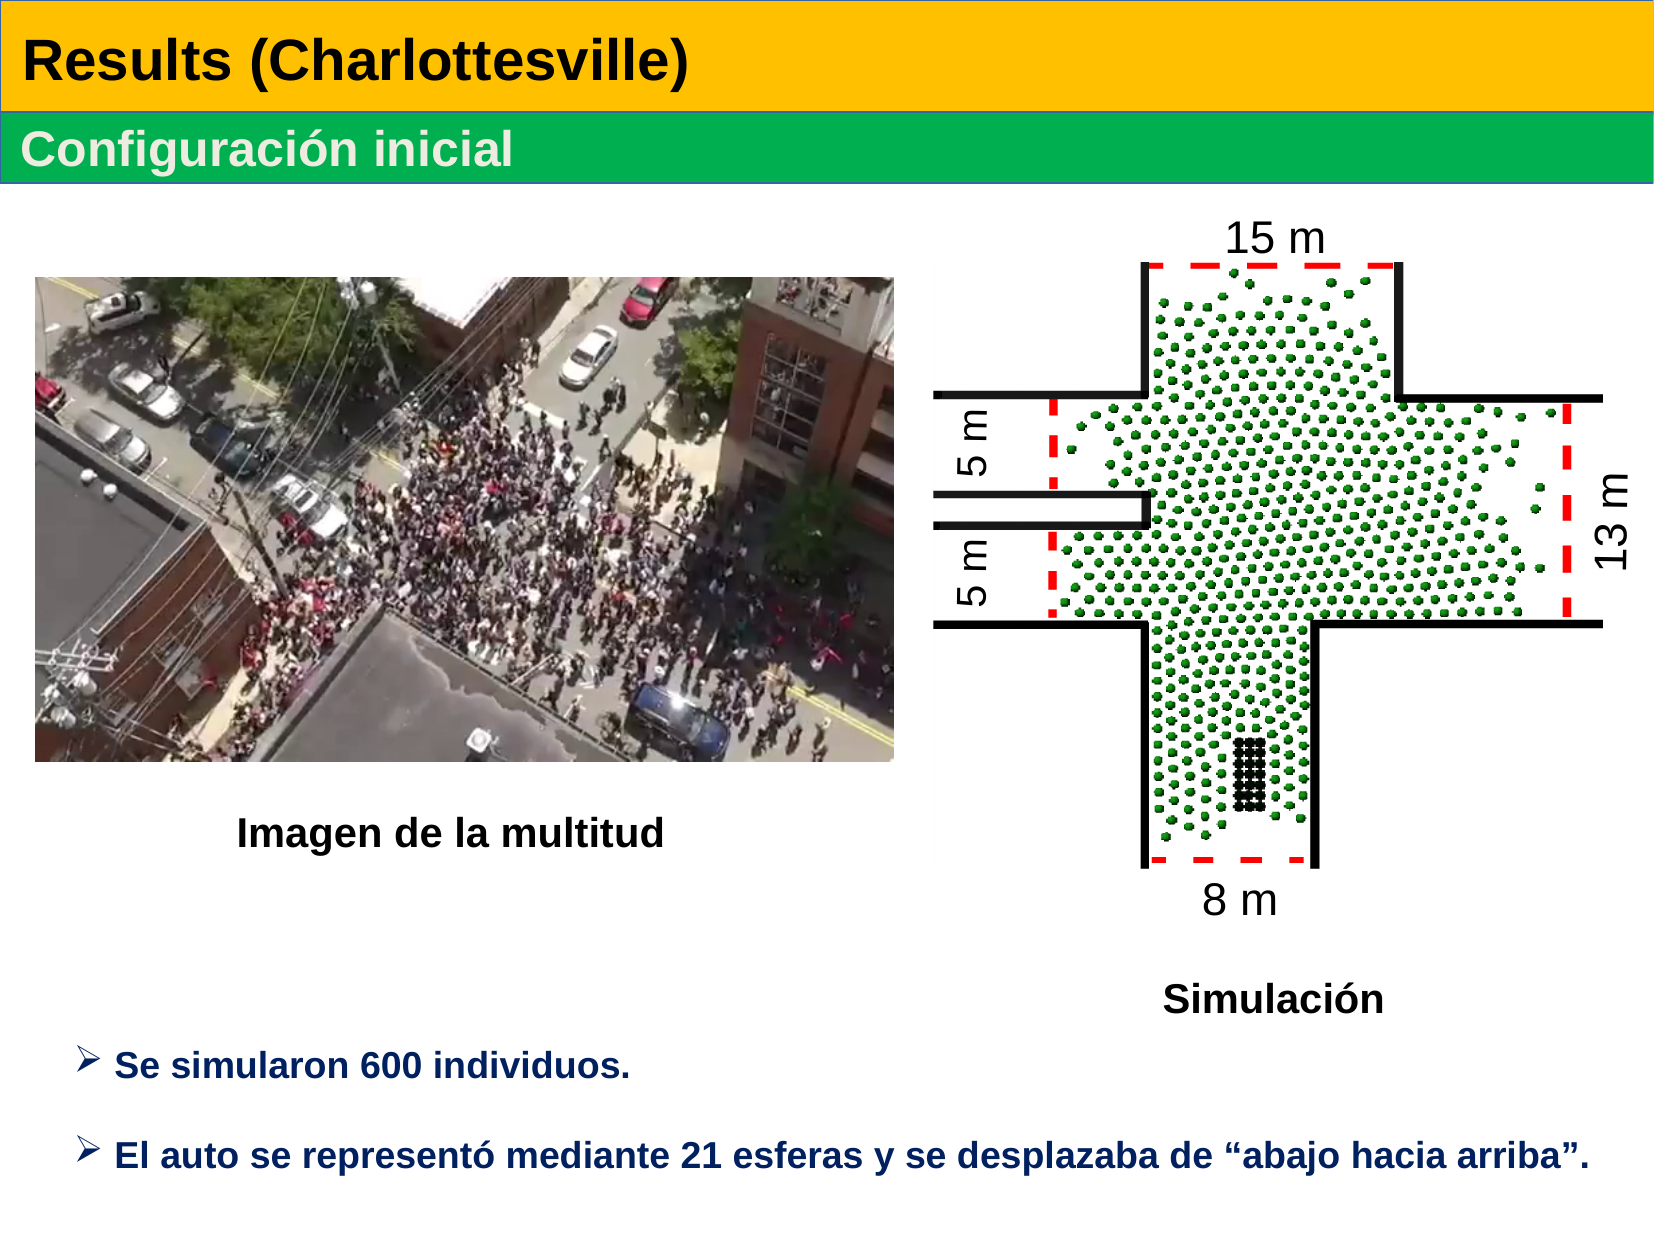

Introducción
Results (Charlottesville)
Configuración inicial
15 m
5 m
13 m
5 m
Imagen de la multitud
8 m
Simulación
 Se simularon 600 individuos.
 El auto se representó mediante 21 esferas y se desplazaba de “abajo hacia arriba”.